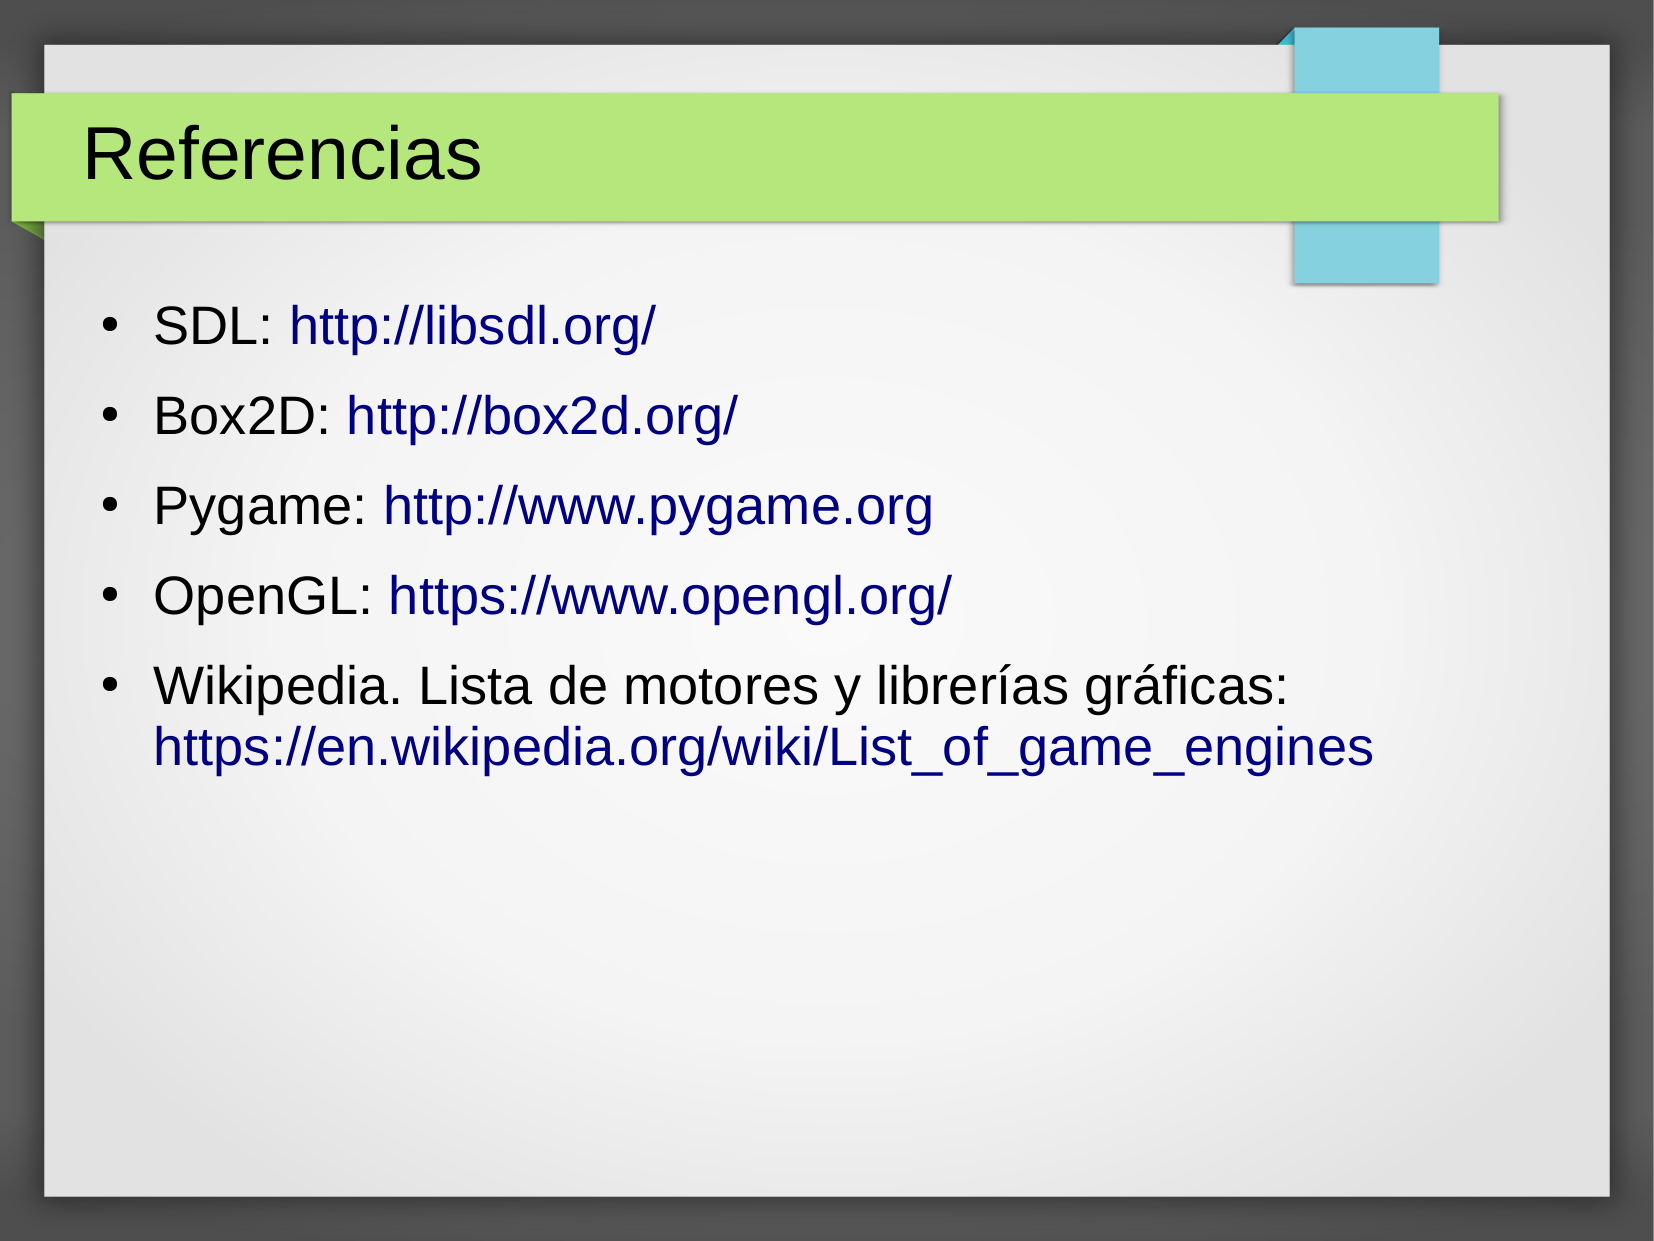

# Referencias
SDL: http://libsdl.org/
Box2D: http://box2d.org/
Pygame: http://www.pygame.org
OpenGL: https://www.opengl.org/
Wikipedia. Lista de motores y librerías gráficas: https://en.wikipedia.org/wiki/List_of_game_engines